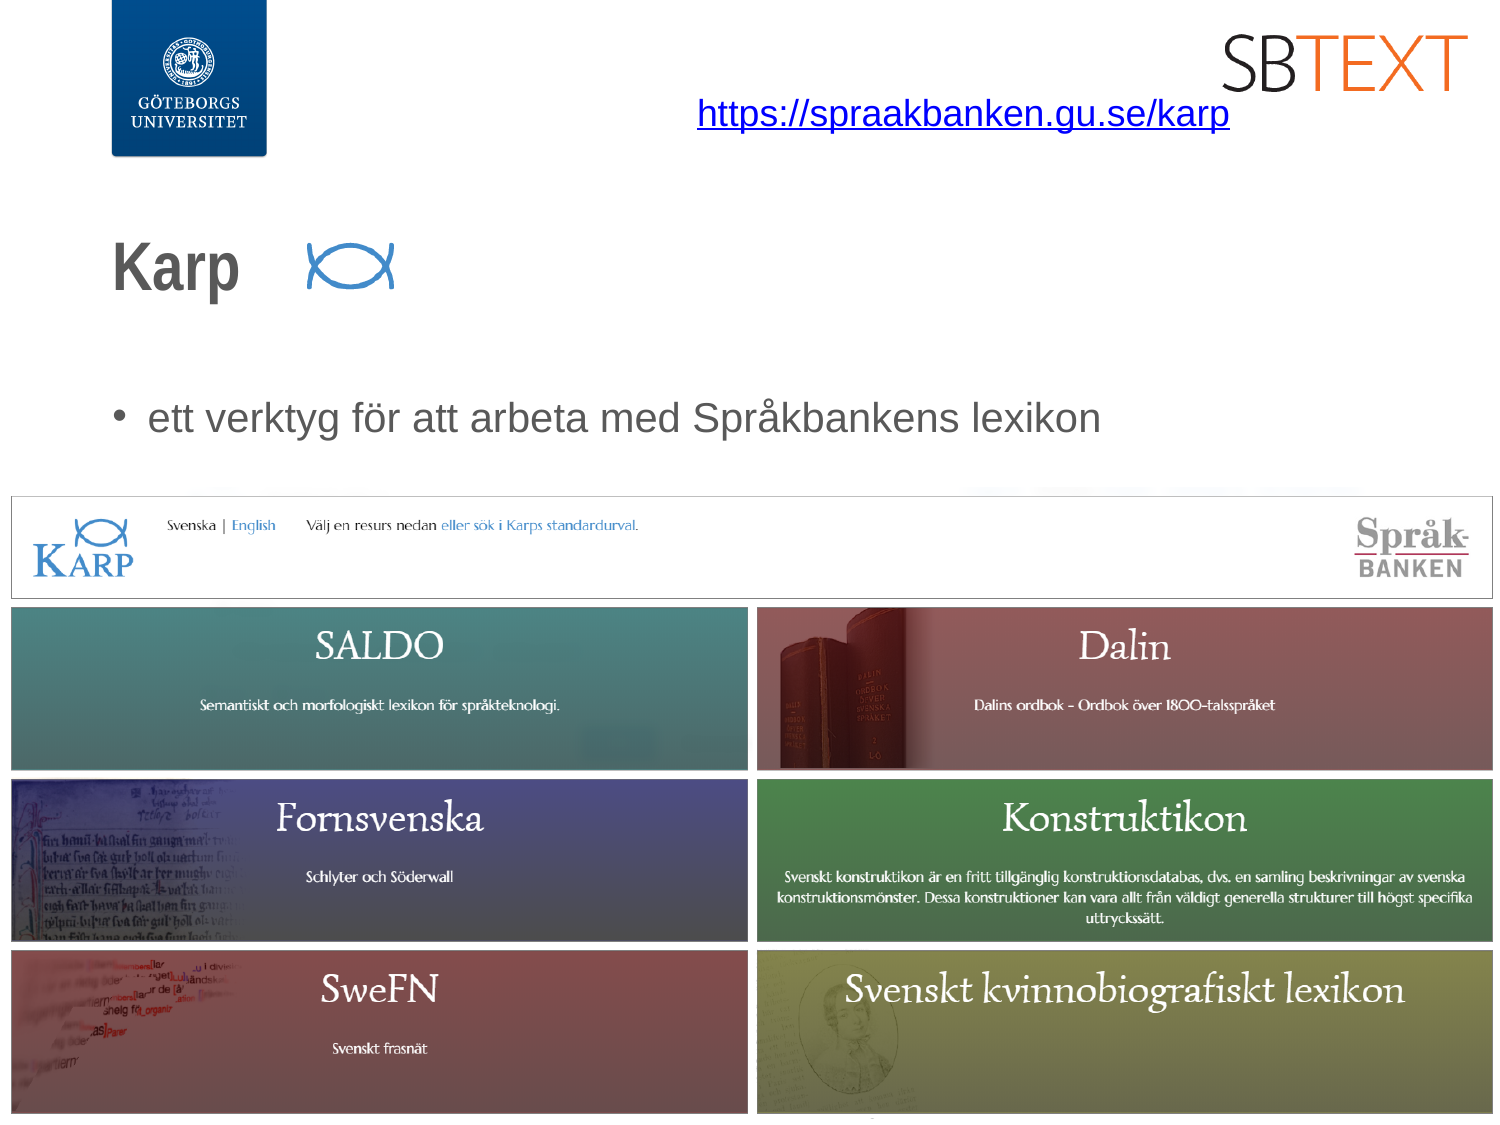

https://spraakbanken.gu.se/karp
# Karp
ett verktyg för att arbeta med Språkbankens lexikon